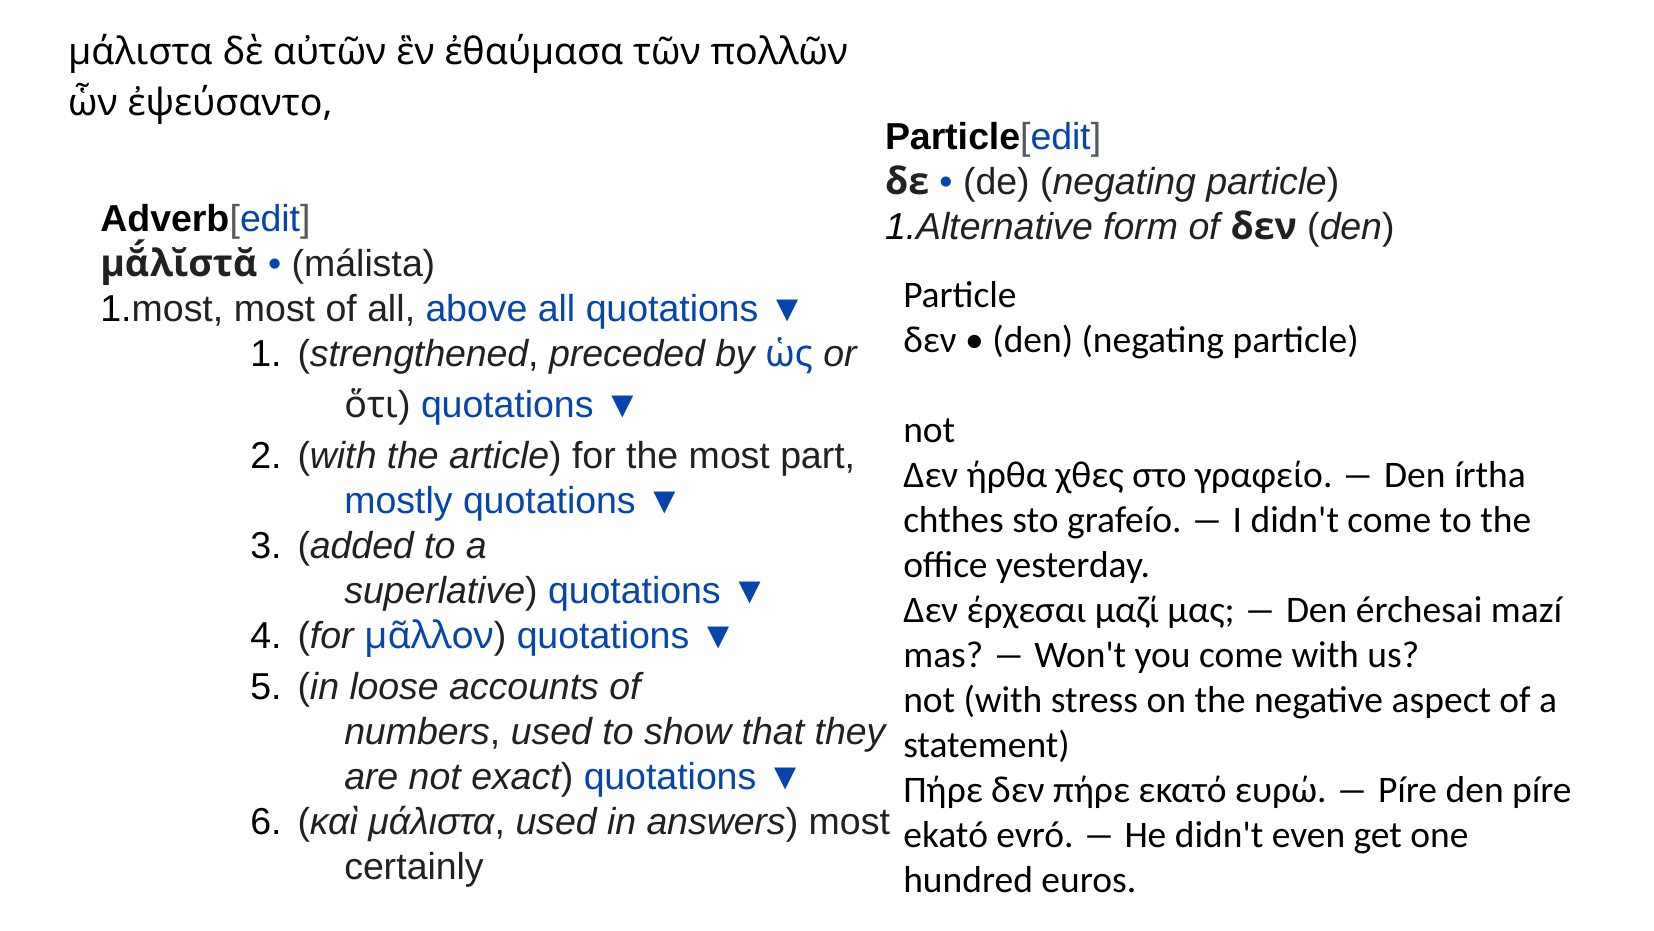

μάλιστα δὲ αὐτῶν ἓν ἐθαύμασα τῶν πολλῶν ὧν ἐψεύσαντο,
Particle[edit]
δε • (de) (negating particle)
Alternative form of δεν (den)
Adverb[edit]
μᾰ́λῐστᾰ • (málista)
most, most of all, above all quotations ▼
(strengthened, preceded by ὡς or ὅτι) quotations ▼
(with the article) for the most part, mostly quotations ▼
(added to a superlative) quotations ▼
(for μᾶλλον) quotations ▼
(in loose accounts of numbers, used to show that they are not exact) quotations ▼
(καὶ μάλιστα, used in answers) most certainly
Particle
δεν • (den) (negating particle)
not
Δεν ήρθα χθες στο γραφείο. ― Den írtha chthes sto grafeío. ― I didn't come to the office yesterday.
Δεν έρχεσαι μαζί μας; ― Den érchesai mazí mas? ― Won't you come with us?
not (with stress on the negative aspect of a statement)
Πήρε δεν πήρε εκατό ευρώ. ― Píre den píre ekató evró. ― He didn't even get one hundred euros.